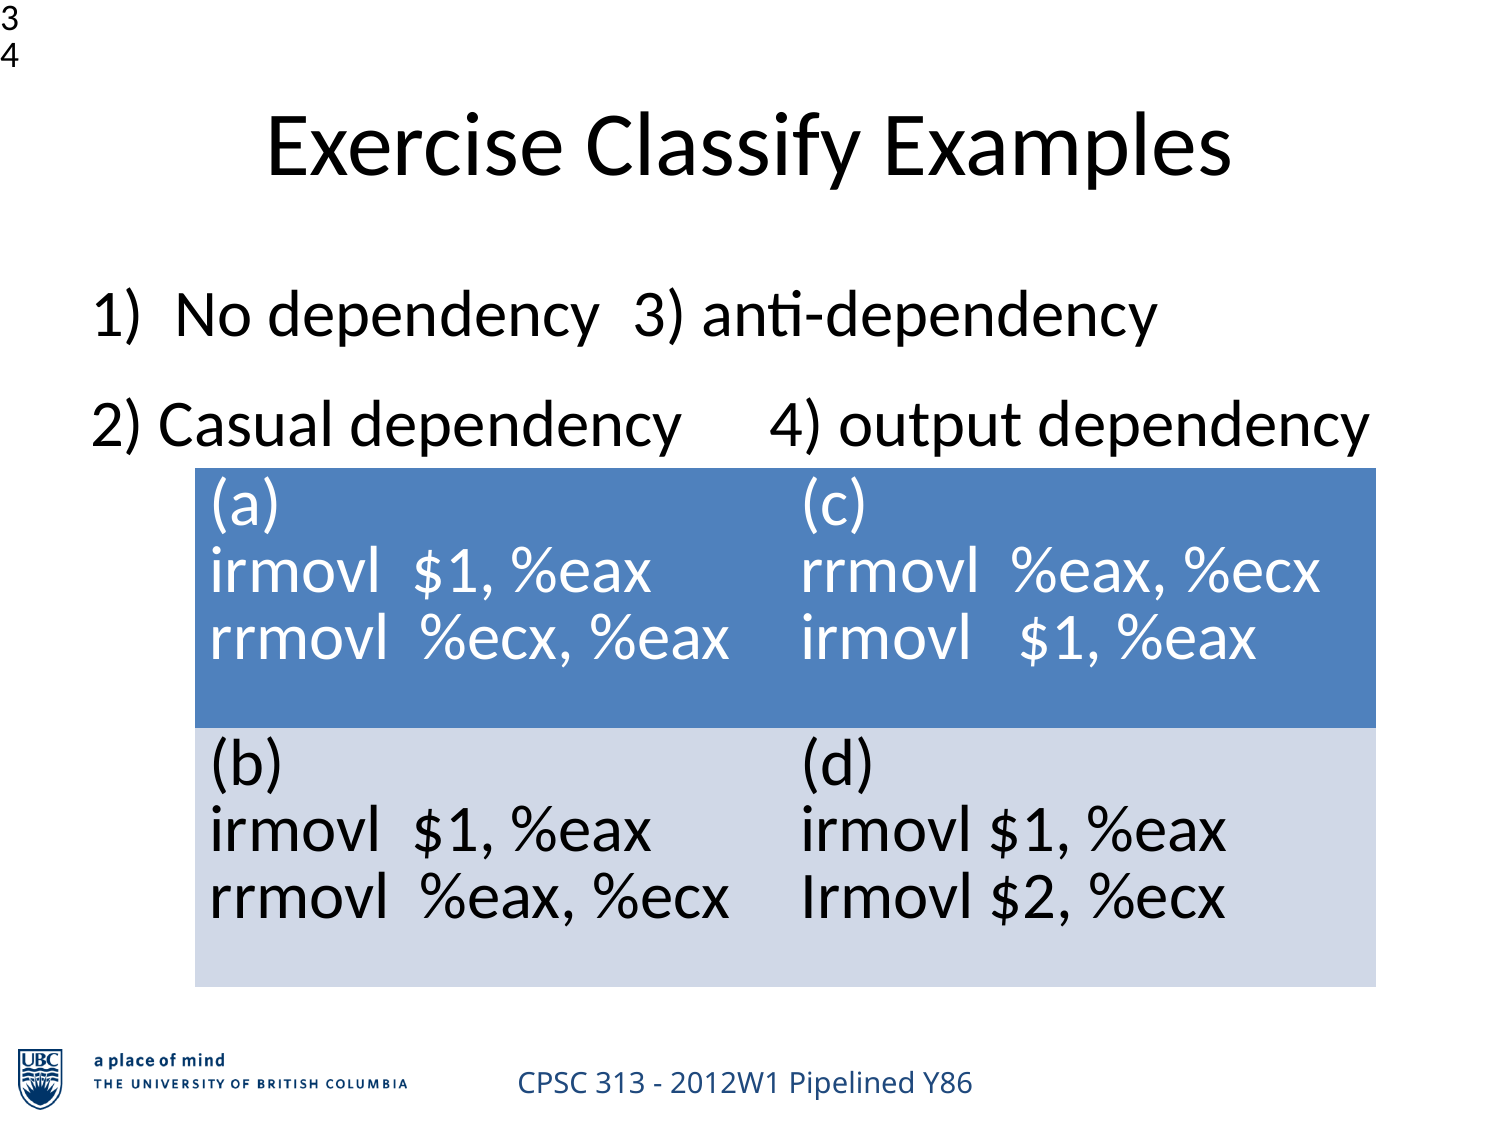

# Exercise Classify Examples
No dependency 	 3) anti-dependency
2) Casual dependency	 4) output dependency
| (a) irmovl $1, %eax rrmovl %ecx, %eax | (c) rrmovl %eax, %ecx irmovl $1, %eax |
| --- | --- |
| (b) irmovl $1, %eax rrmovl %eax, %ecx | (d) irmovl $1, %eax Irmovl $2, %ecx |